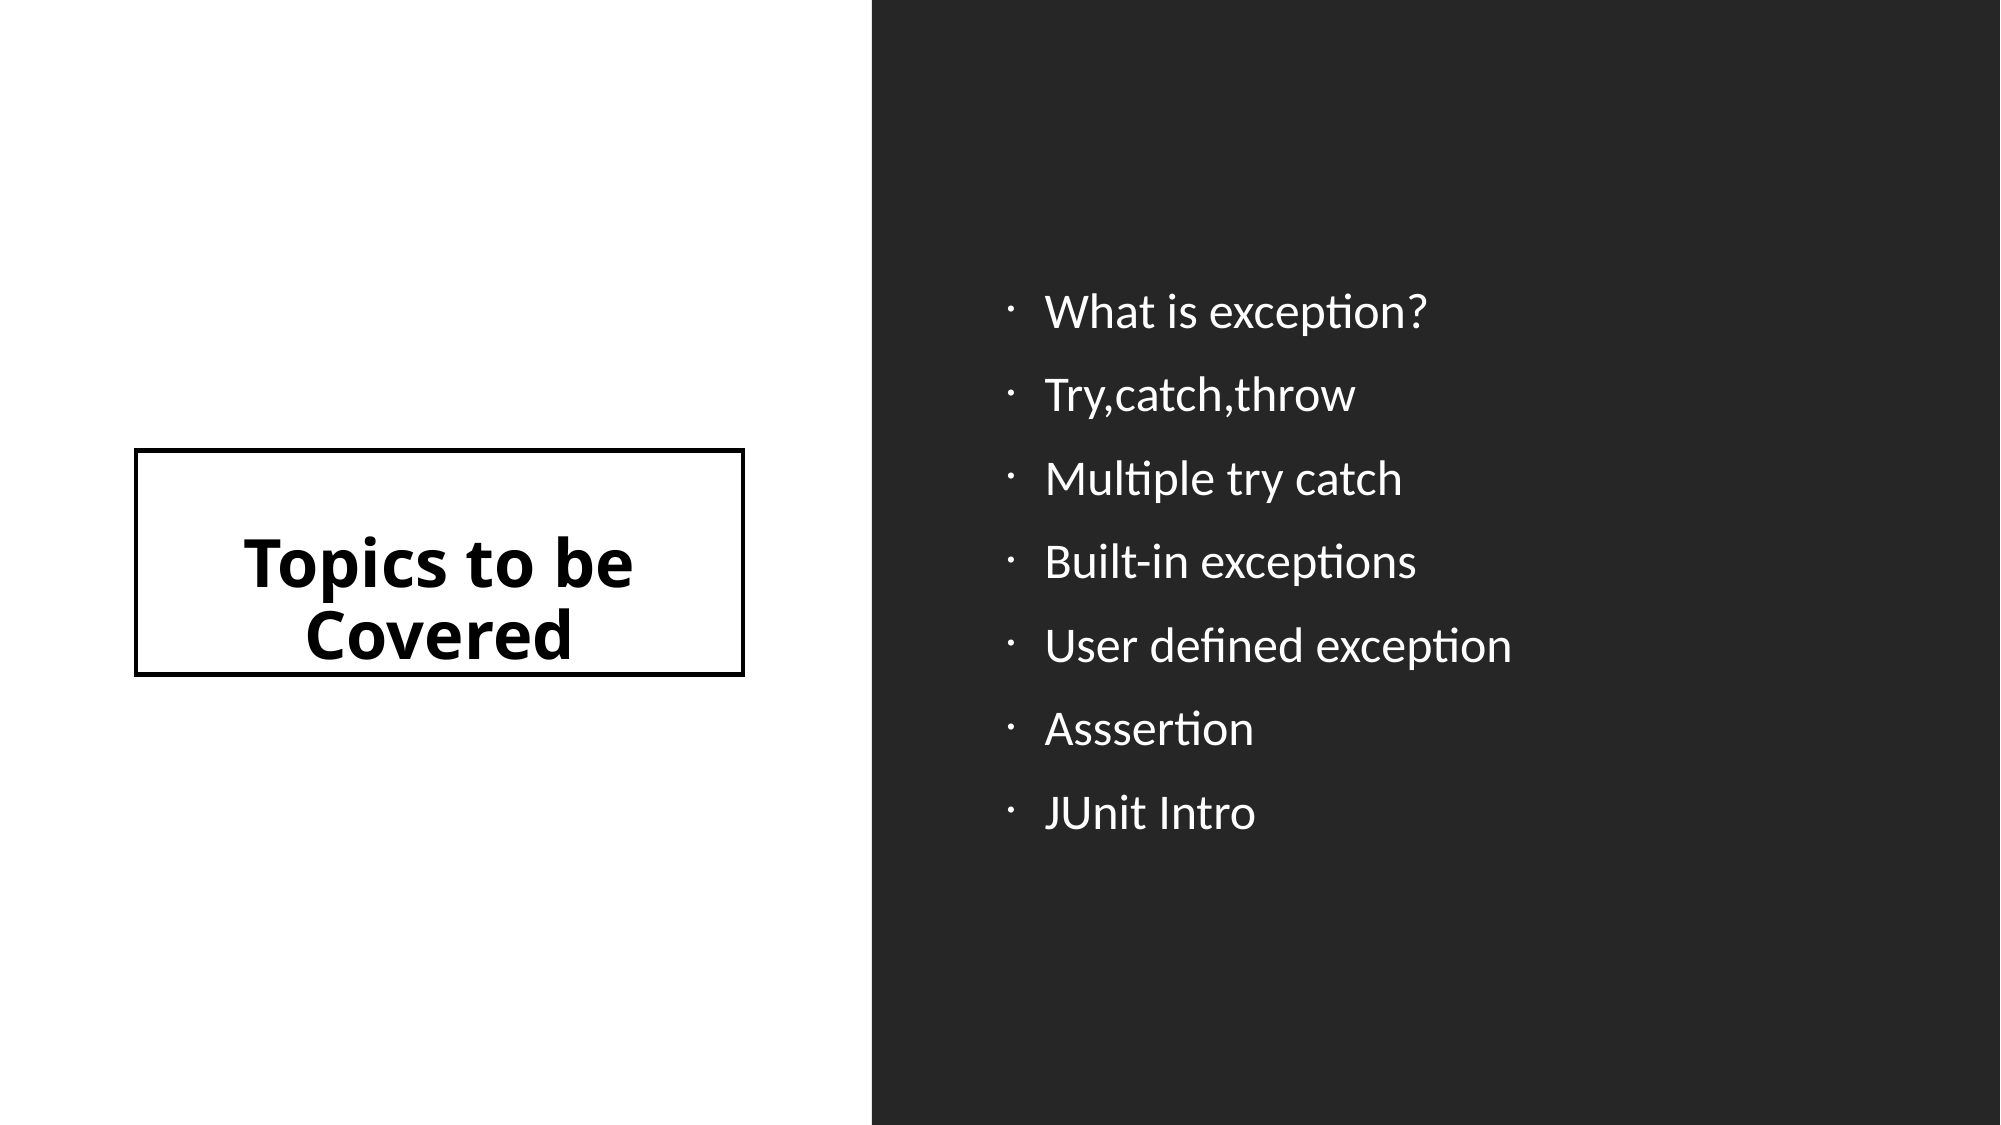

What is exception?
Try,catch,throw
Multiple try catch
Built-in exceptions
User defined exception
Asssertion
JUnit Intro
# Topics to be Covered